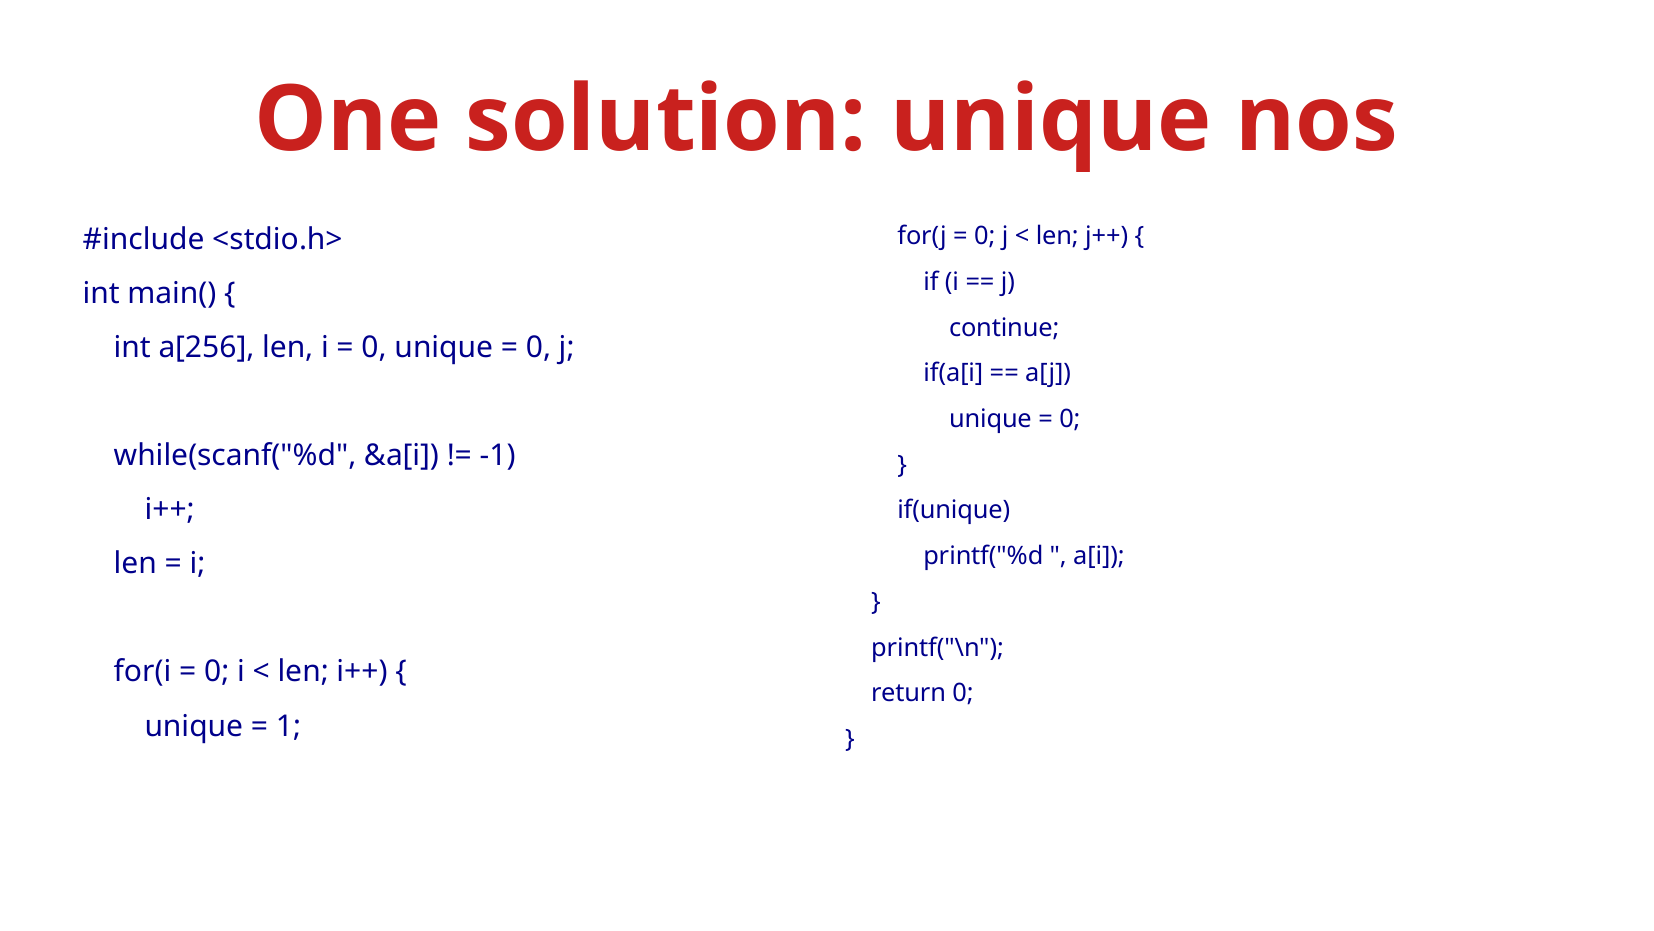

# One solution: unique nos
#include <stdio.h>
int main() {
 int a[256], len, i = 0, unique = 0, j;
 while(scanf("%d", &a[i]) != -1)
 i++;
 len = i;
 for(i = 0; i < len; i++) {
 unique = 1;
 for(j = 0; j < len; j++) {
 if (i == j)
 continue;
 if(a[i] == a[j])
 unique = 0;
 }
 if(unique)
 printf("%d ", a[i]);
 }
 printf("\n");
 return 0;
}